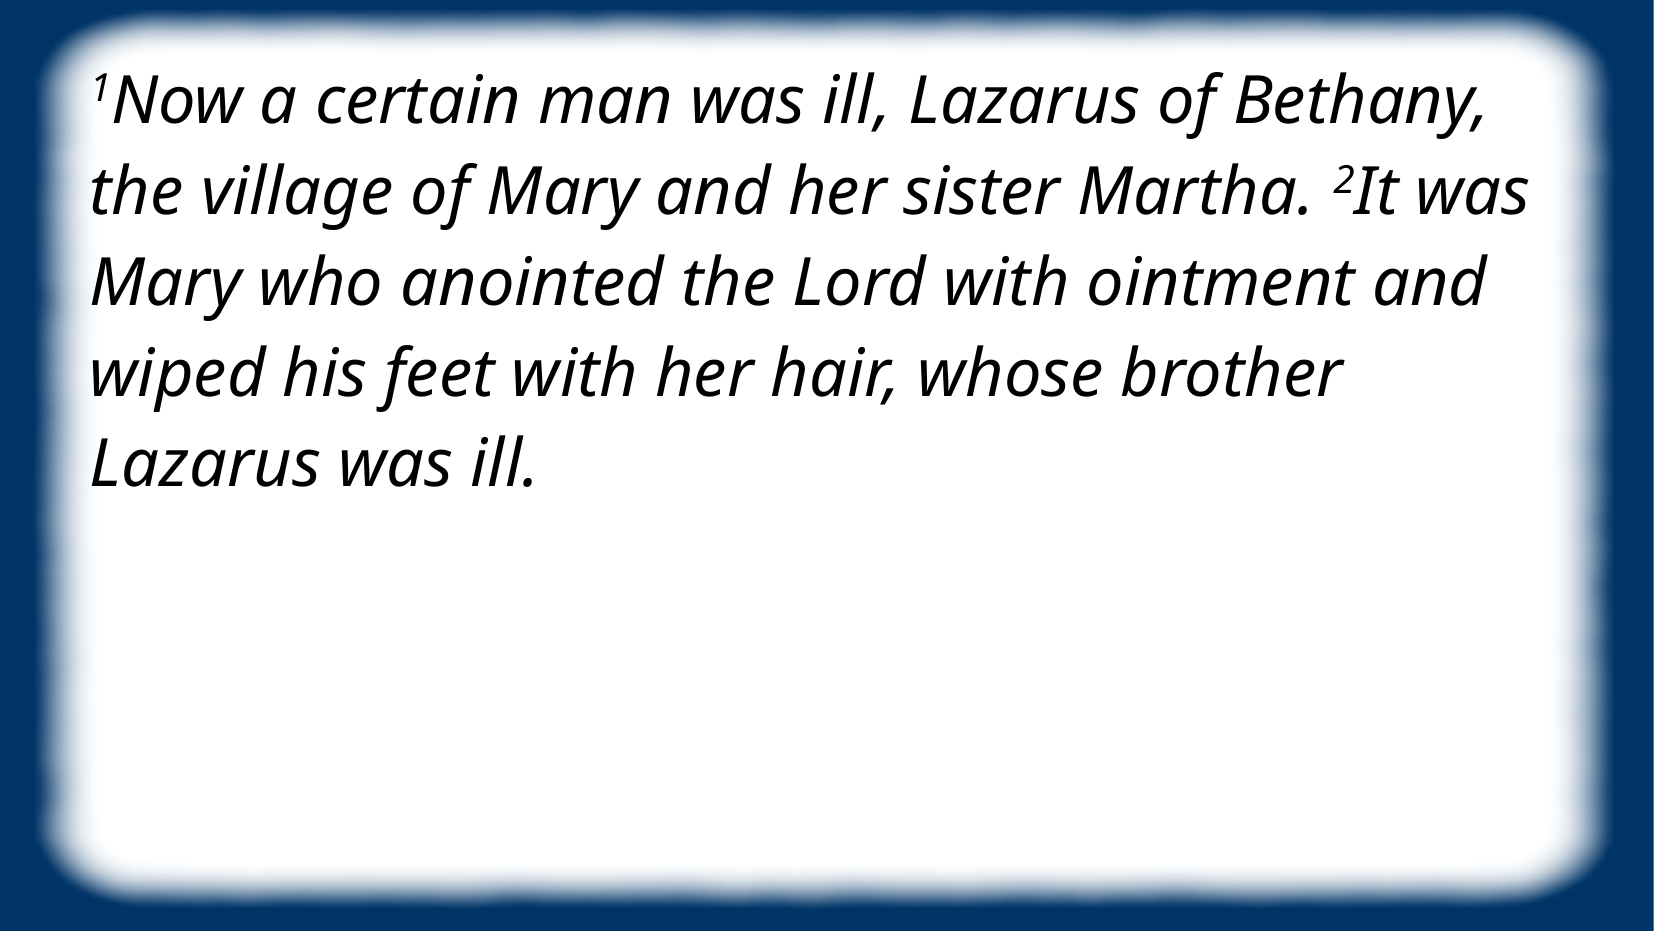

1Now a certain man was ill, Lazarus of Bethany, the village of Mary and her sister Martha. 2It was Mary who anointed the Lord with ointment and wiped his feet with her hair, whose brother Lazarus was ill.